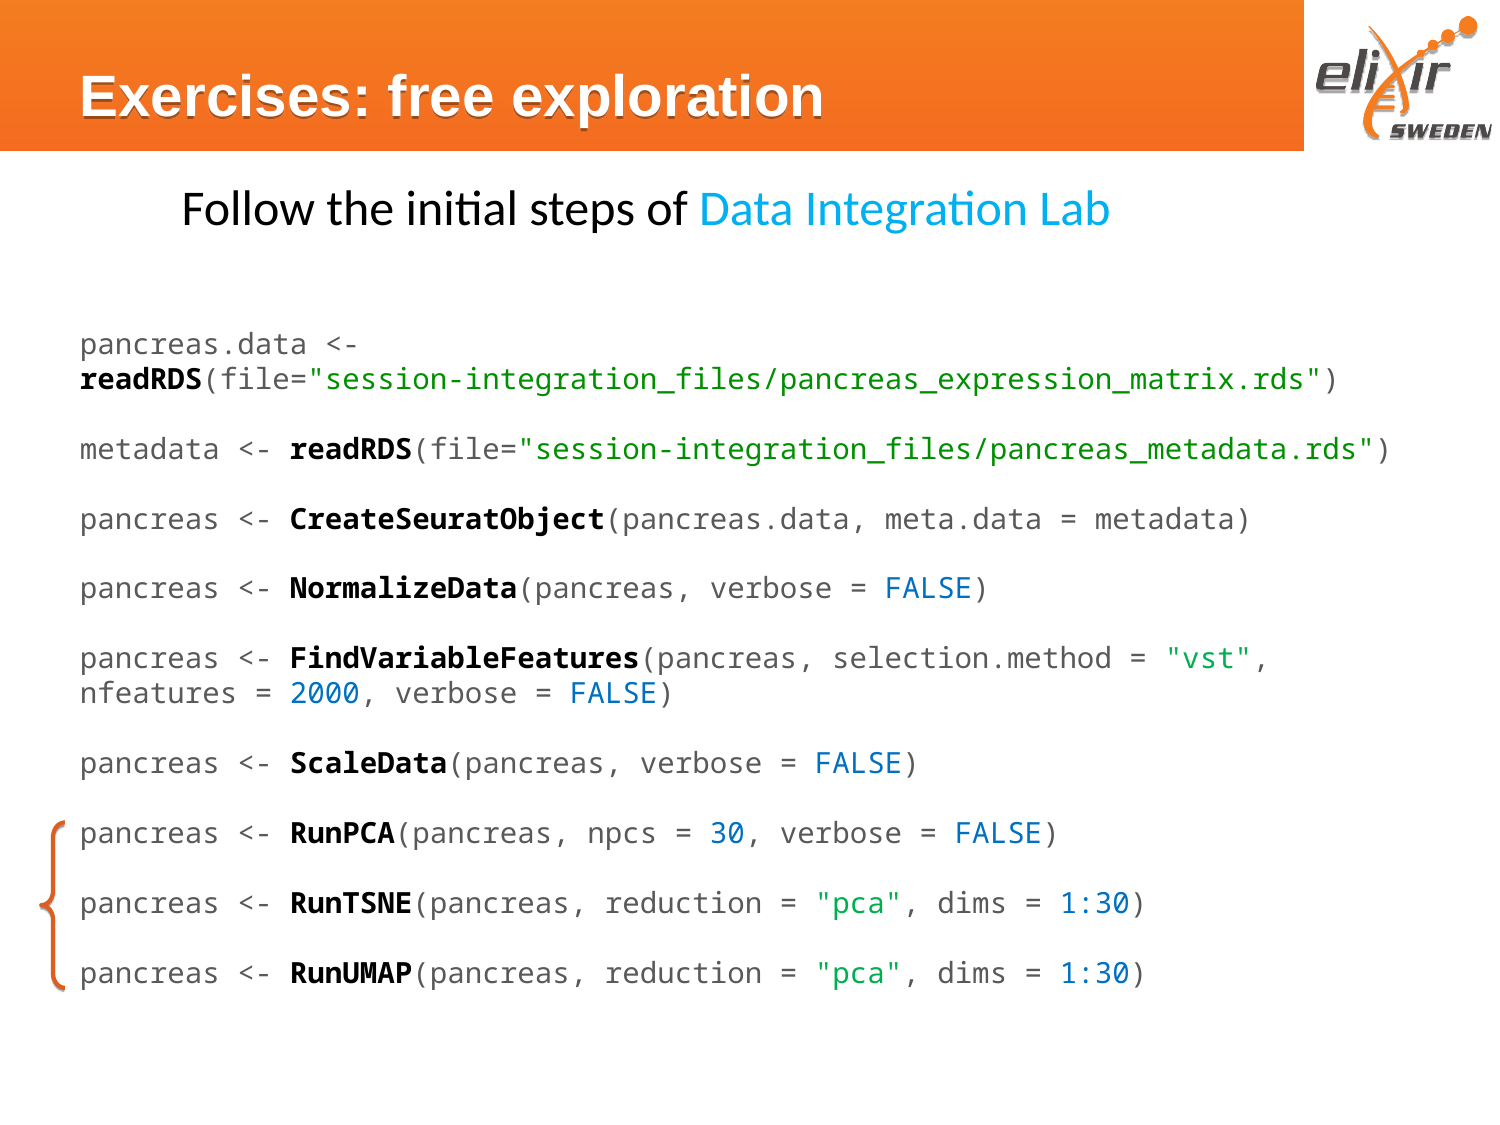

# Exercises: free exploration
Follow the initial steps of Data Integration Lab
pancreas.data <- readRDS(file="session-integration_files/pancreas_expression_matrix.rds")
metadata <- readRDS(file="session-integration_files/pancreas_metadata.rds")
pancreas <- CreateSeuratObject(pancreas.data, meta.data = metadata)
pancreas <- NormalizeData(pancreas, verbose = FALSE)
pancreas <- FindVariableFeatures(pancreas, selection.method = "vst", nfeatures = 2000, verbose = FALSE)
pancreas <- ScaleData(pancreas, verbose = FALSE)
pancreas <- RunPCA(pancreas, npcs = 30, verbose = FALSE)
pancreas <- RunTSNE(pancreas, reduction = "pca", dims = 1:30)
pancreas <- RunUMAP(pancreas, reduction = "pca", dims = 1:30)